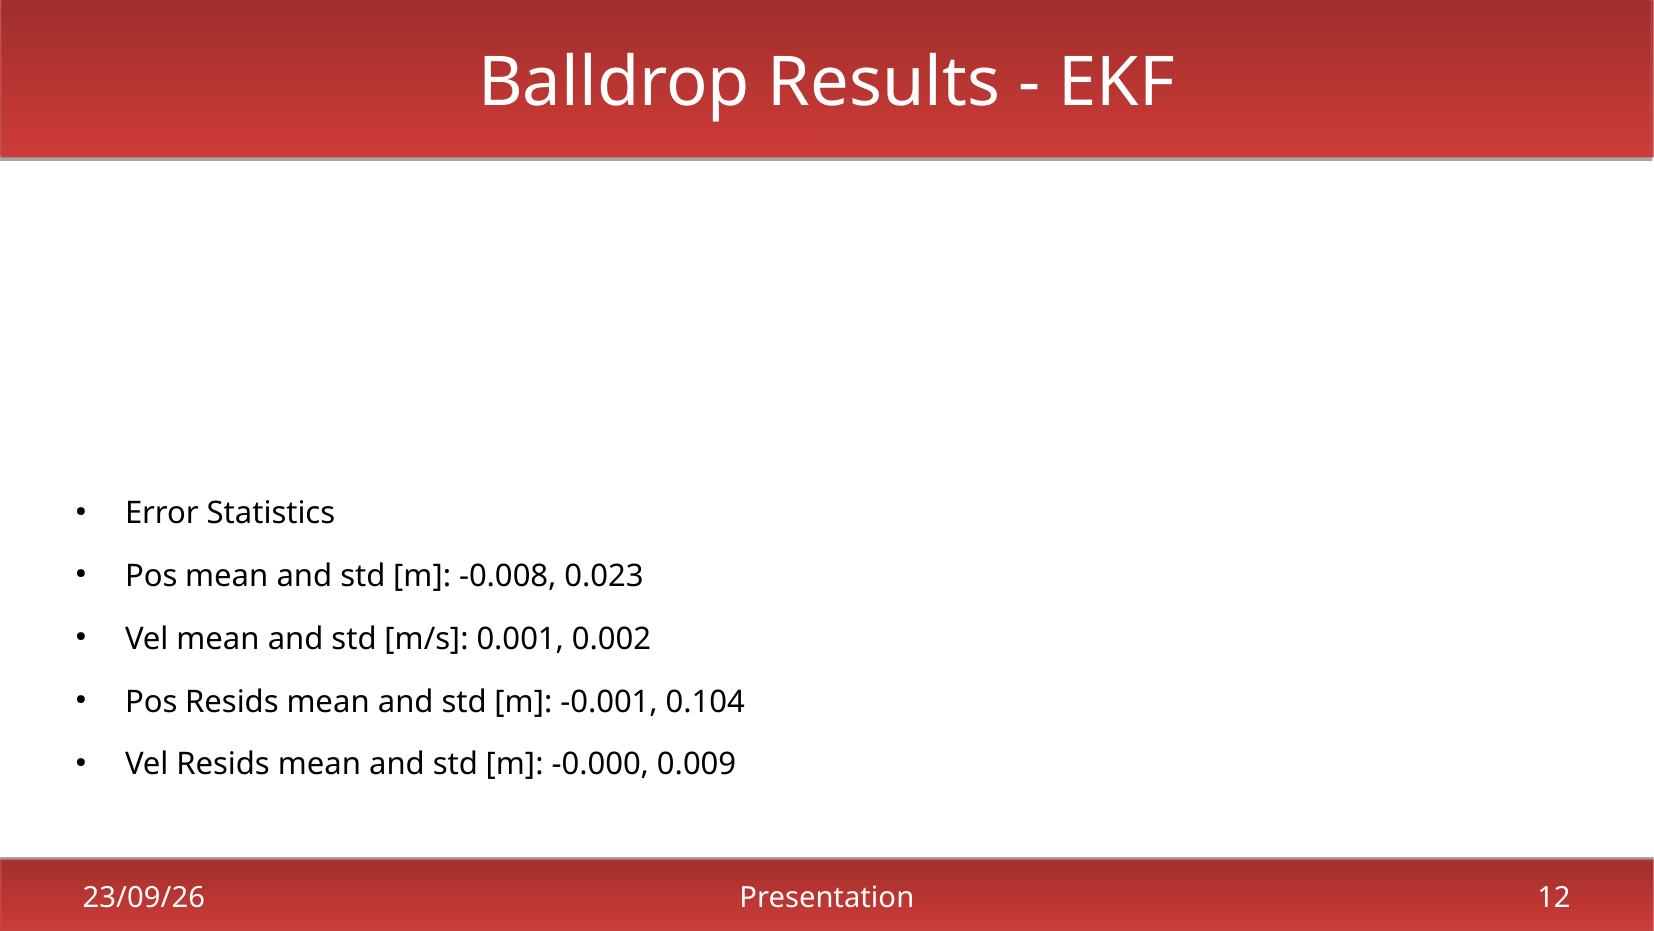

# Balldrop Results - EKF
Error Statistics
Pos mean and std [m]: -0.008, 0.023
Vel mean and std [m/s]: 0.001, 0.002
Pos Resids mean and std [m]: -0.001, 0.104
Vel Resids mean and std [m]: -0.000, 0.009
Presentation
12